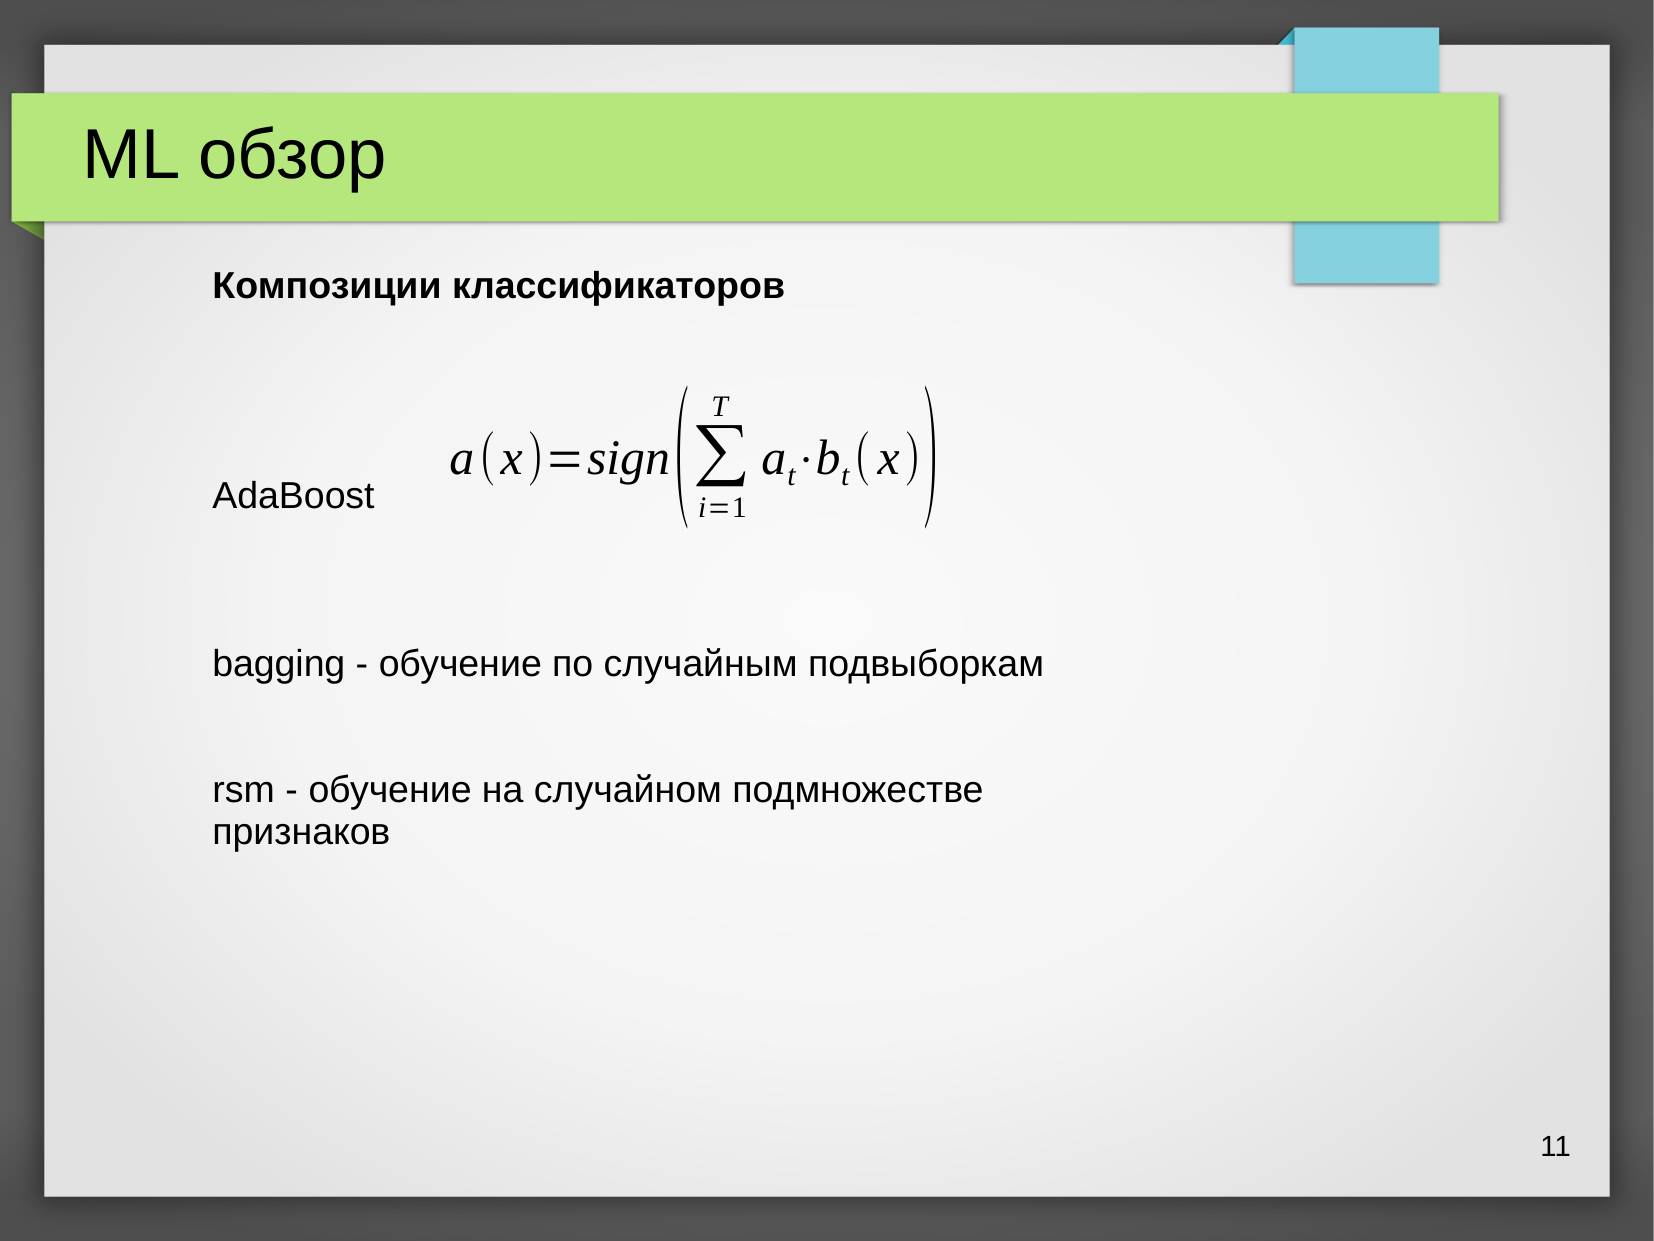

# ML обзор
Композиции классификаторов
AdaBoost
bagging - обучение по случайным подвыборкам
rsm - обучение на случайном подмножестве признаков
11